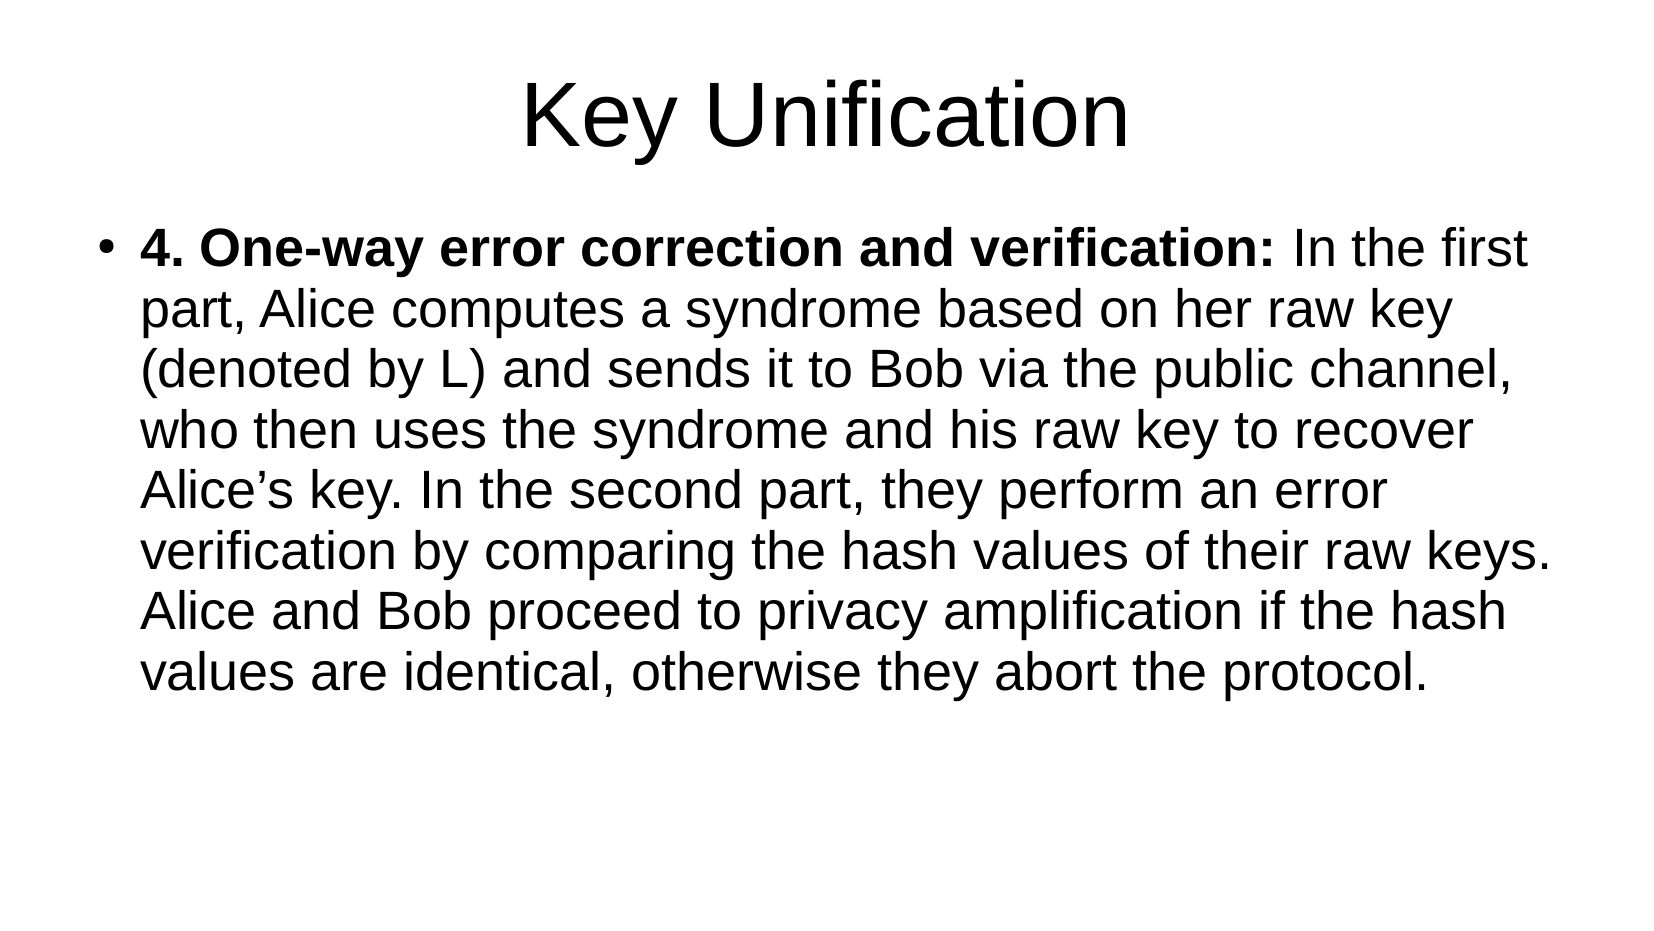

# Key Unification
4. One-way error correction and verification: In the first part, Alice computes a syndrome based on her raw key (denoted by L) and sends it to Bob via the public channel, who then uses the syndrome and his raw key to recover Alice’s key. In the second part, they perform an error verification by comparing the hash values of their raw keys. Alice and Bob proceed to privacy amplification if the hash values are identical, otherwise they abort the protocol.